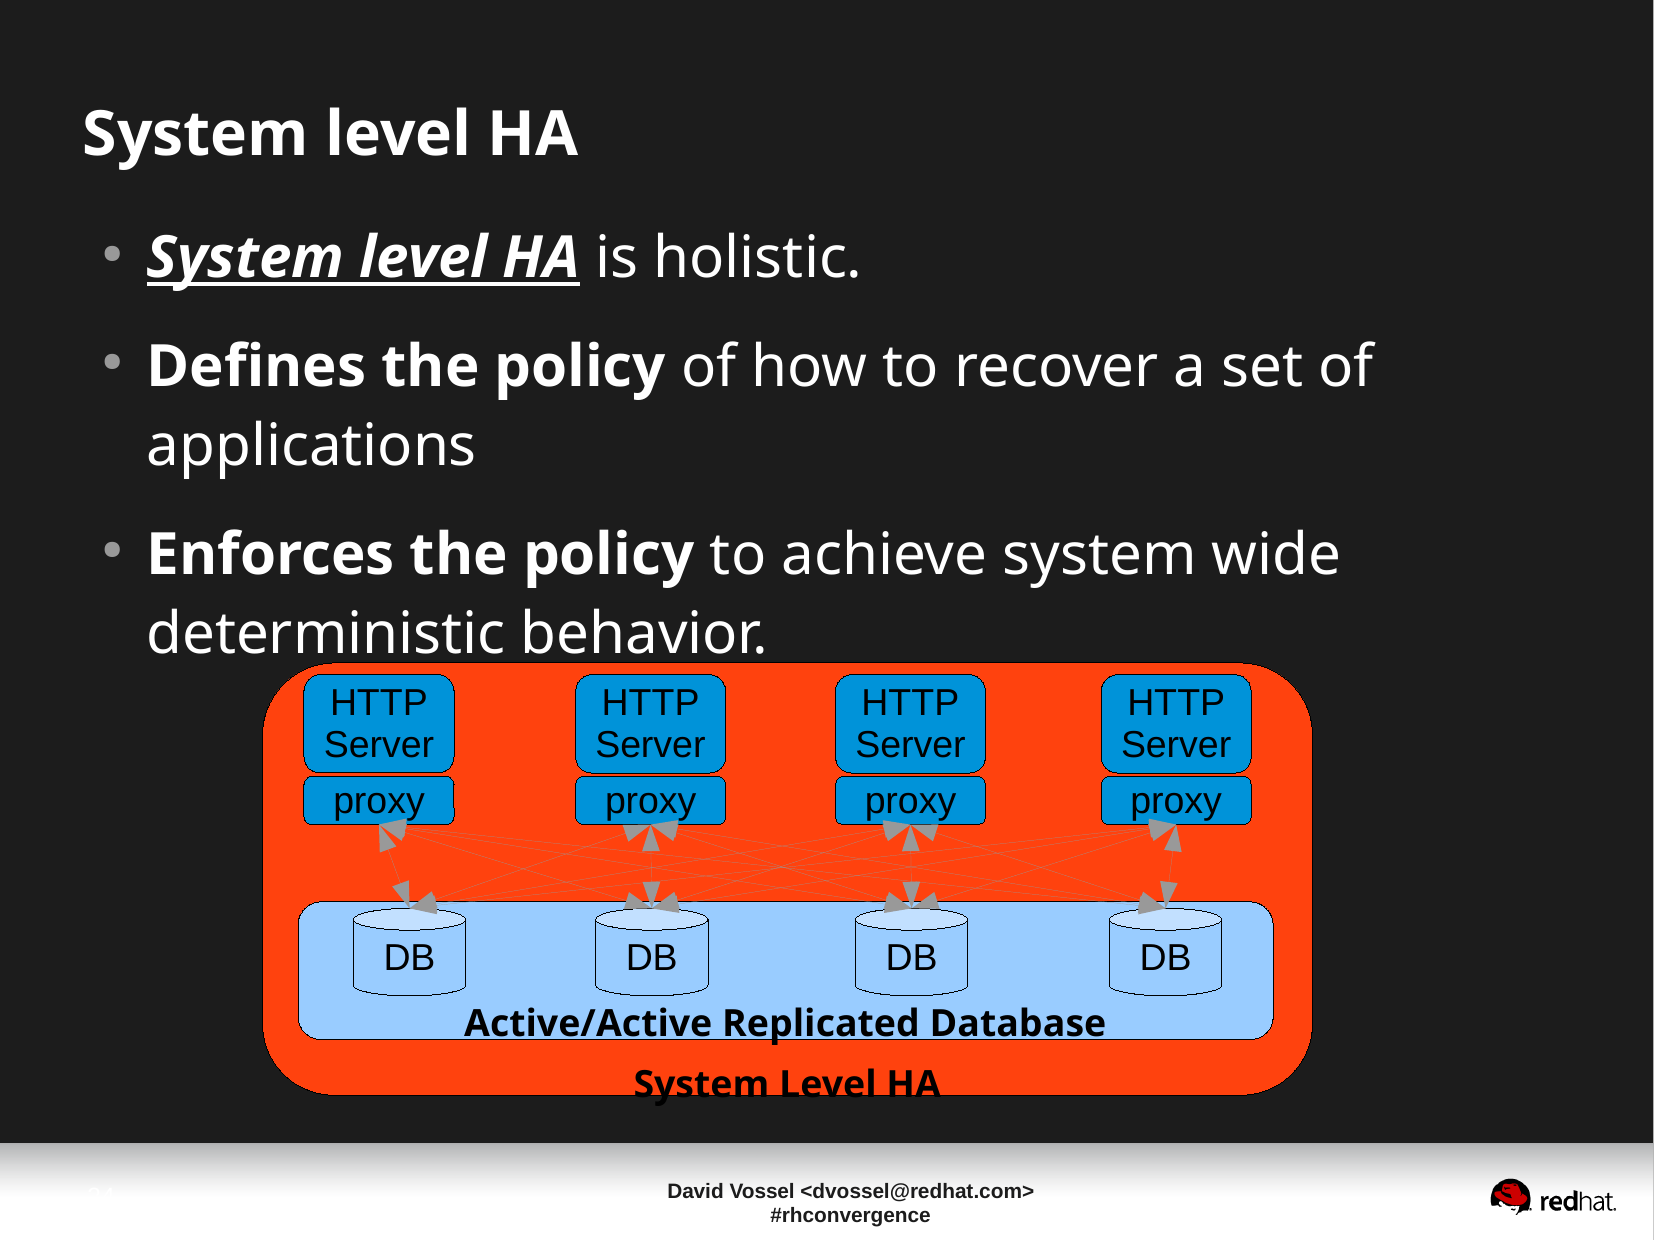

# System level HA
System level HA is holistic.
Defines the policy of how to recover a set of applications
Enforces the policy to achieve system wide deterministic behavior.
System Level HA
HTTP
Server
HTTP
Server
HTTP
Server
HTTP
Server
proxy
proxy
proxy
proxy
Active/Active Replicated Database
DB
DB
DB
DB